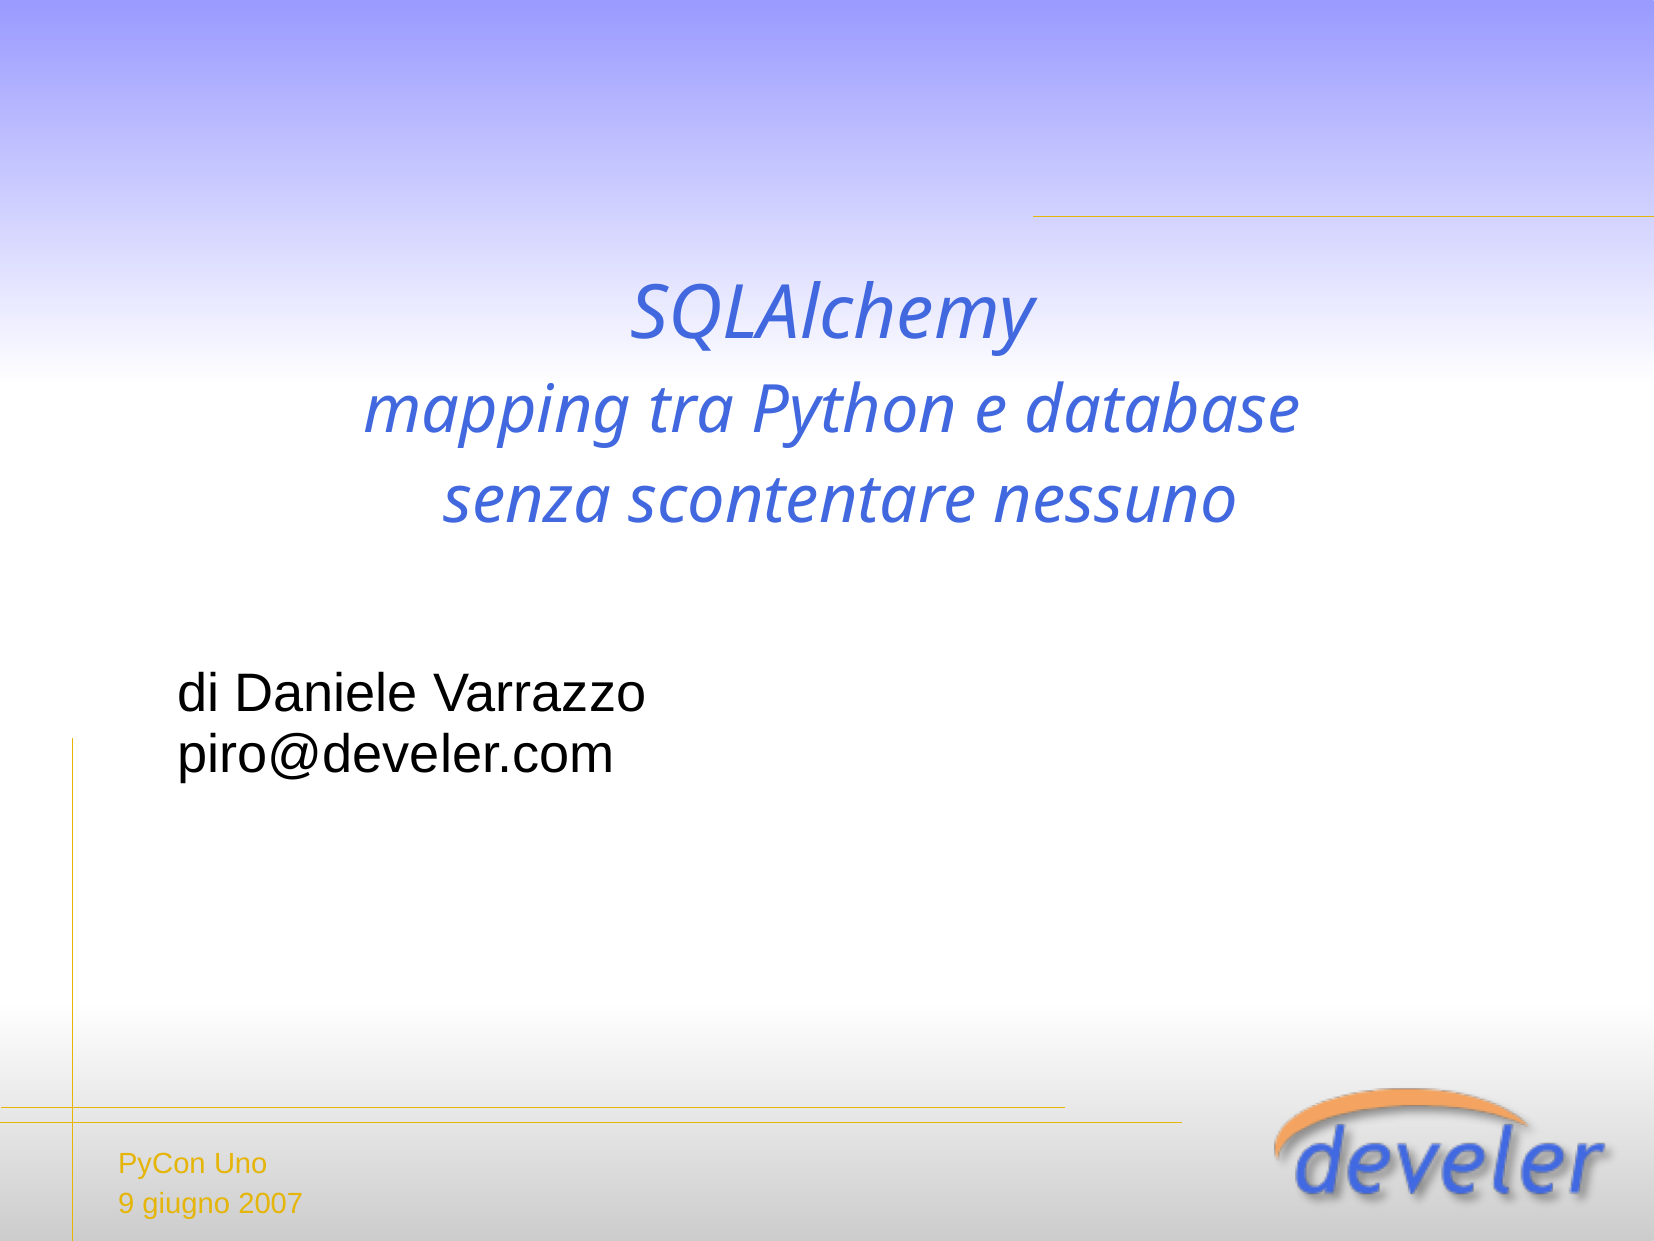

# SQLAlchemy mapping tra Python e database senza scontentare nessuno
di Daniele Varrazzo
piro@develer.com
PyCon Uno
9 giugno 2007